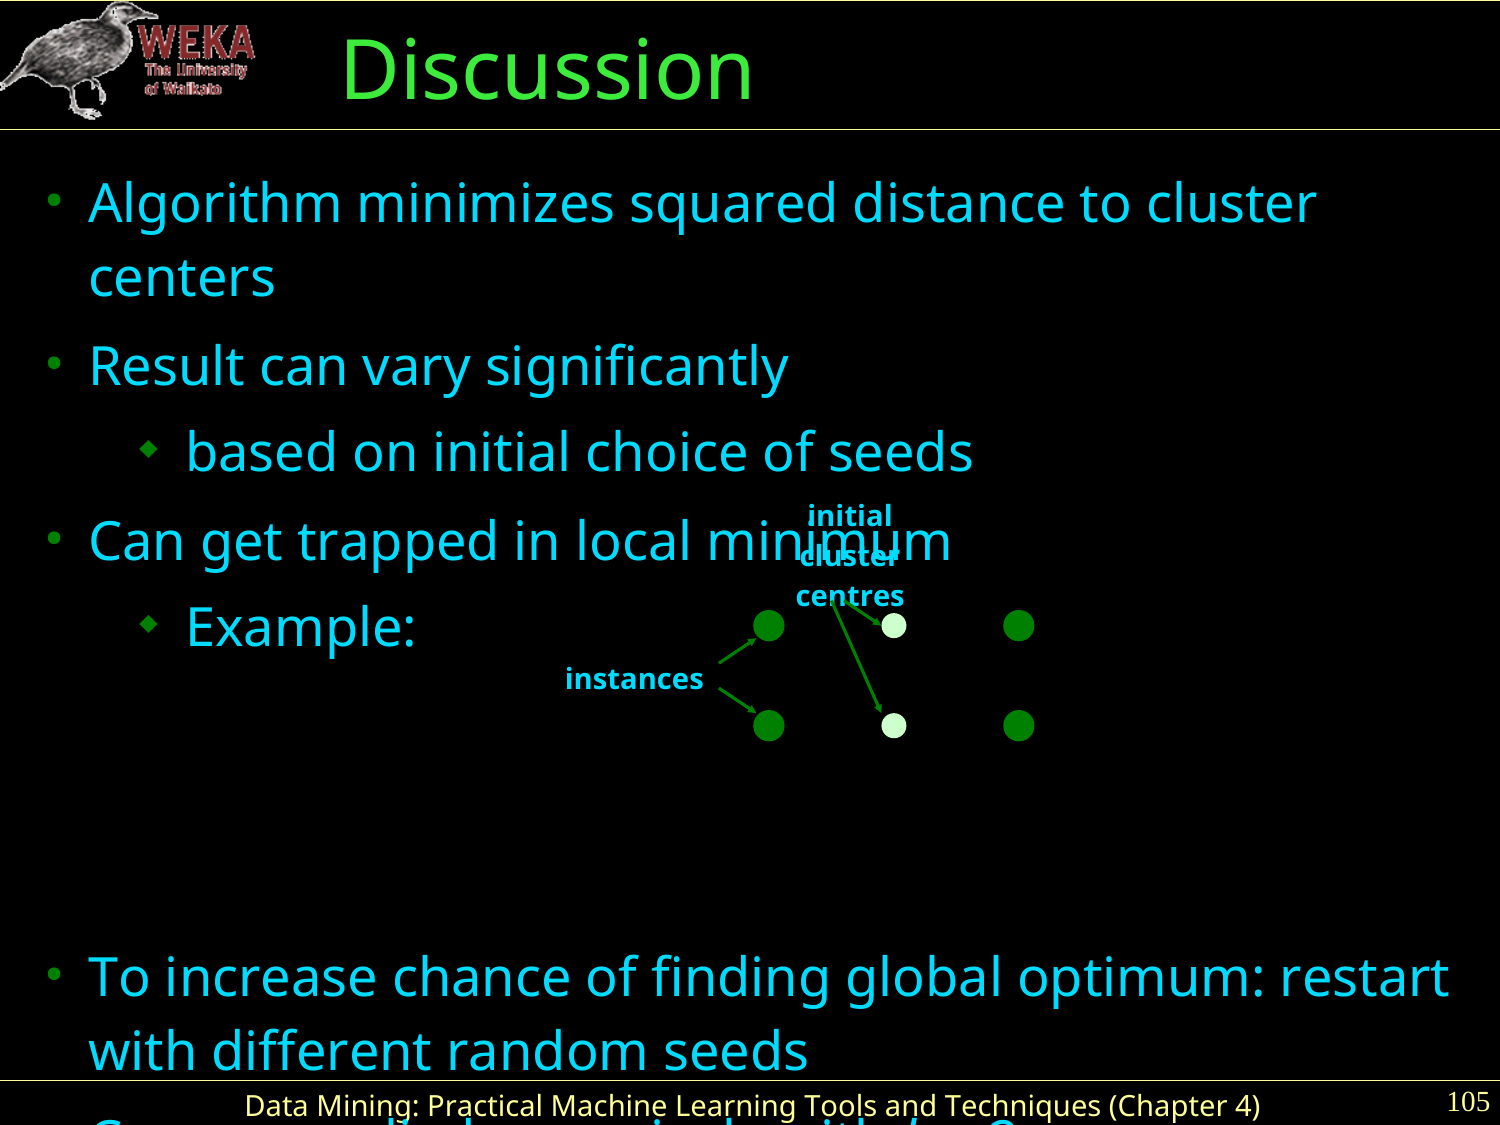

# Discussion
Algorithm minimizes squared distance to cluster centers
Result can vary significantly
based on initial choice of seeds
Can get trapped in local minimum
Example:
To increase chance of finding global optimum: restart with different random seeds
Can we applied recursively with k = 2
initial cluster centres
instances
Data Mining: Practical Machine Learning Tools and Techniques (Chapter 4)
105